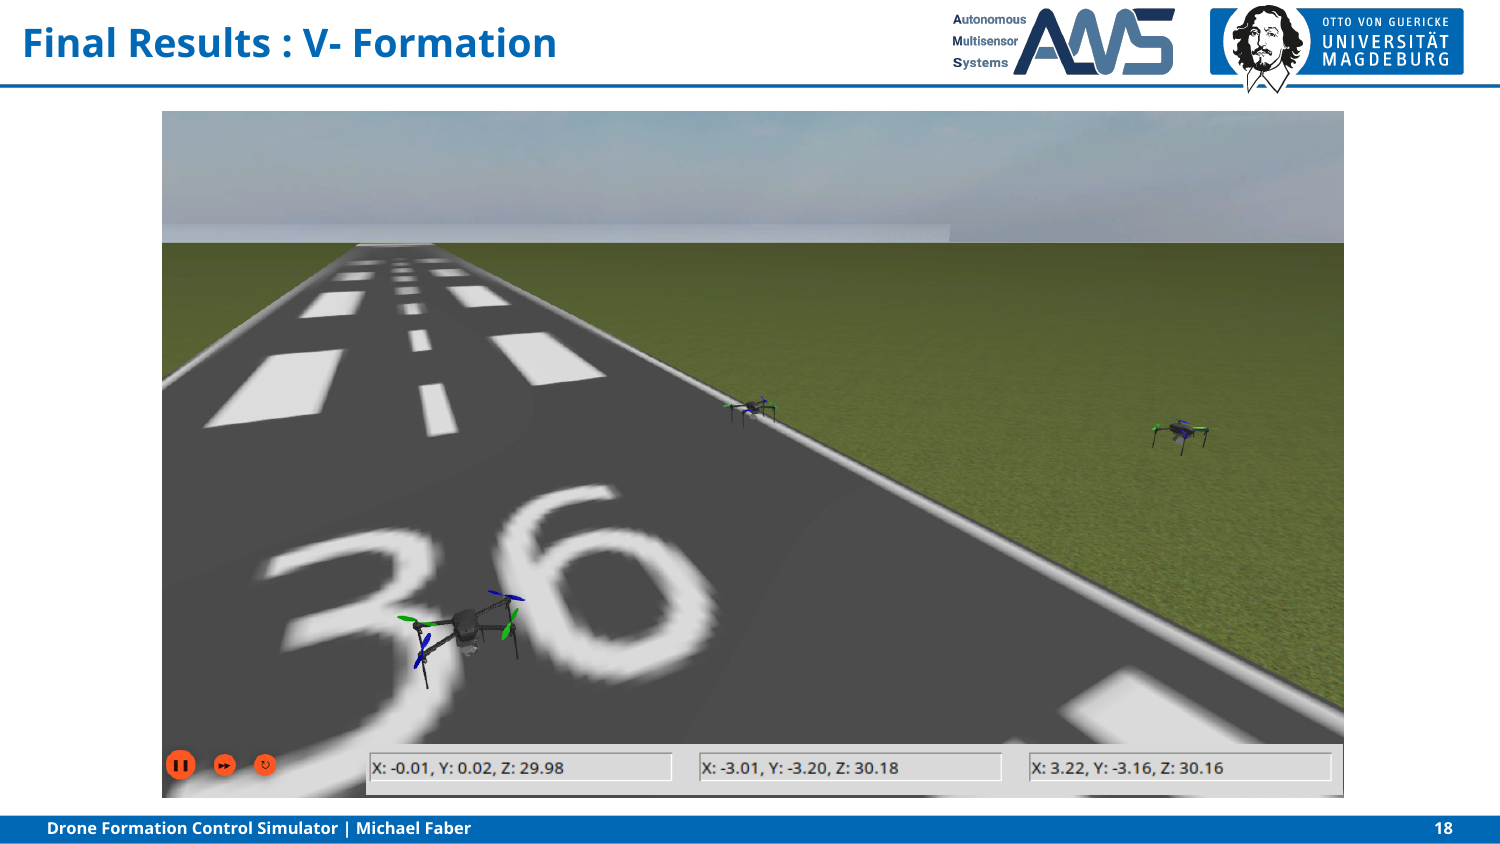

# Final Results : V- Formation
Drone Formation Control Simulator | Michael Faber
18